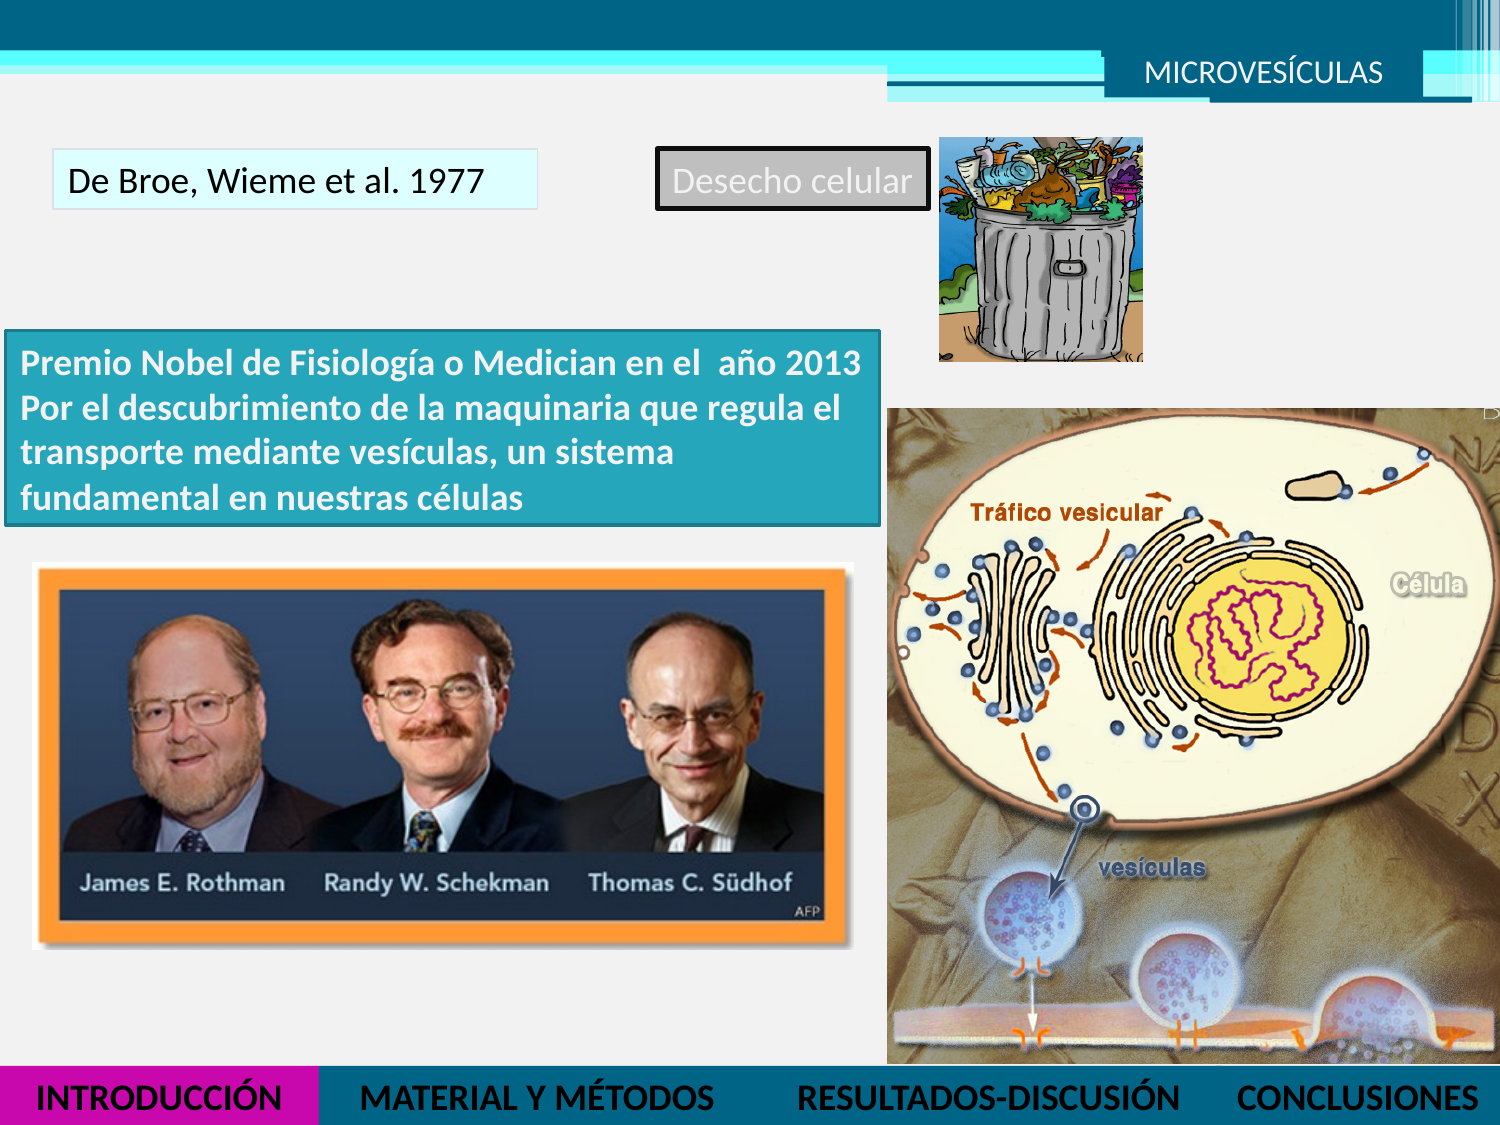

# INTRODUCCIÓN
MICROVESÍCULAS
Desecho celular
De Broe, Wieme et al. 1977
Premio Nobel de Fisiología o Medician en el año 2013
Por el descubrimiento de la maquinaria que regula el transporte mediante vesículas, un sistema fundamental en nuestras células
INTRODUCCIÓN
MATERIAL Y MÉTODOS
RESULTADOS-DISCUSIÓN
CONCLUSIONES